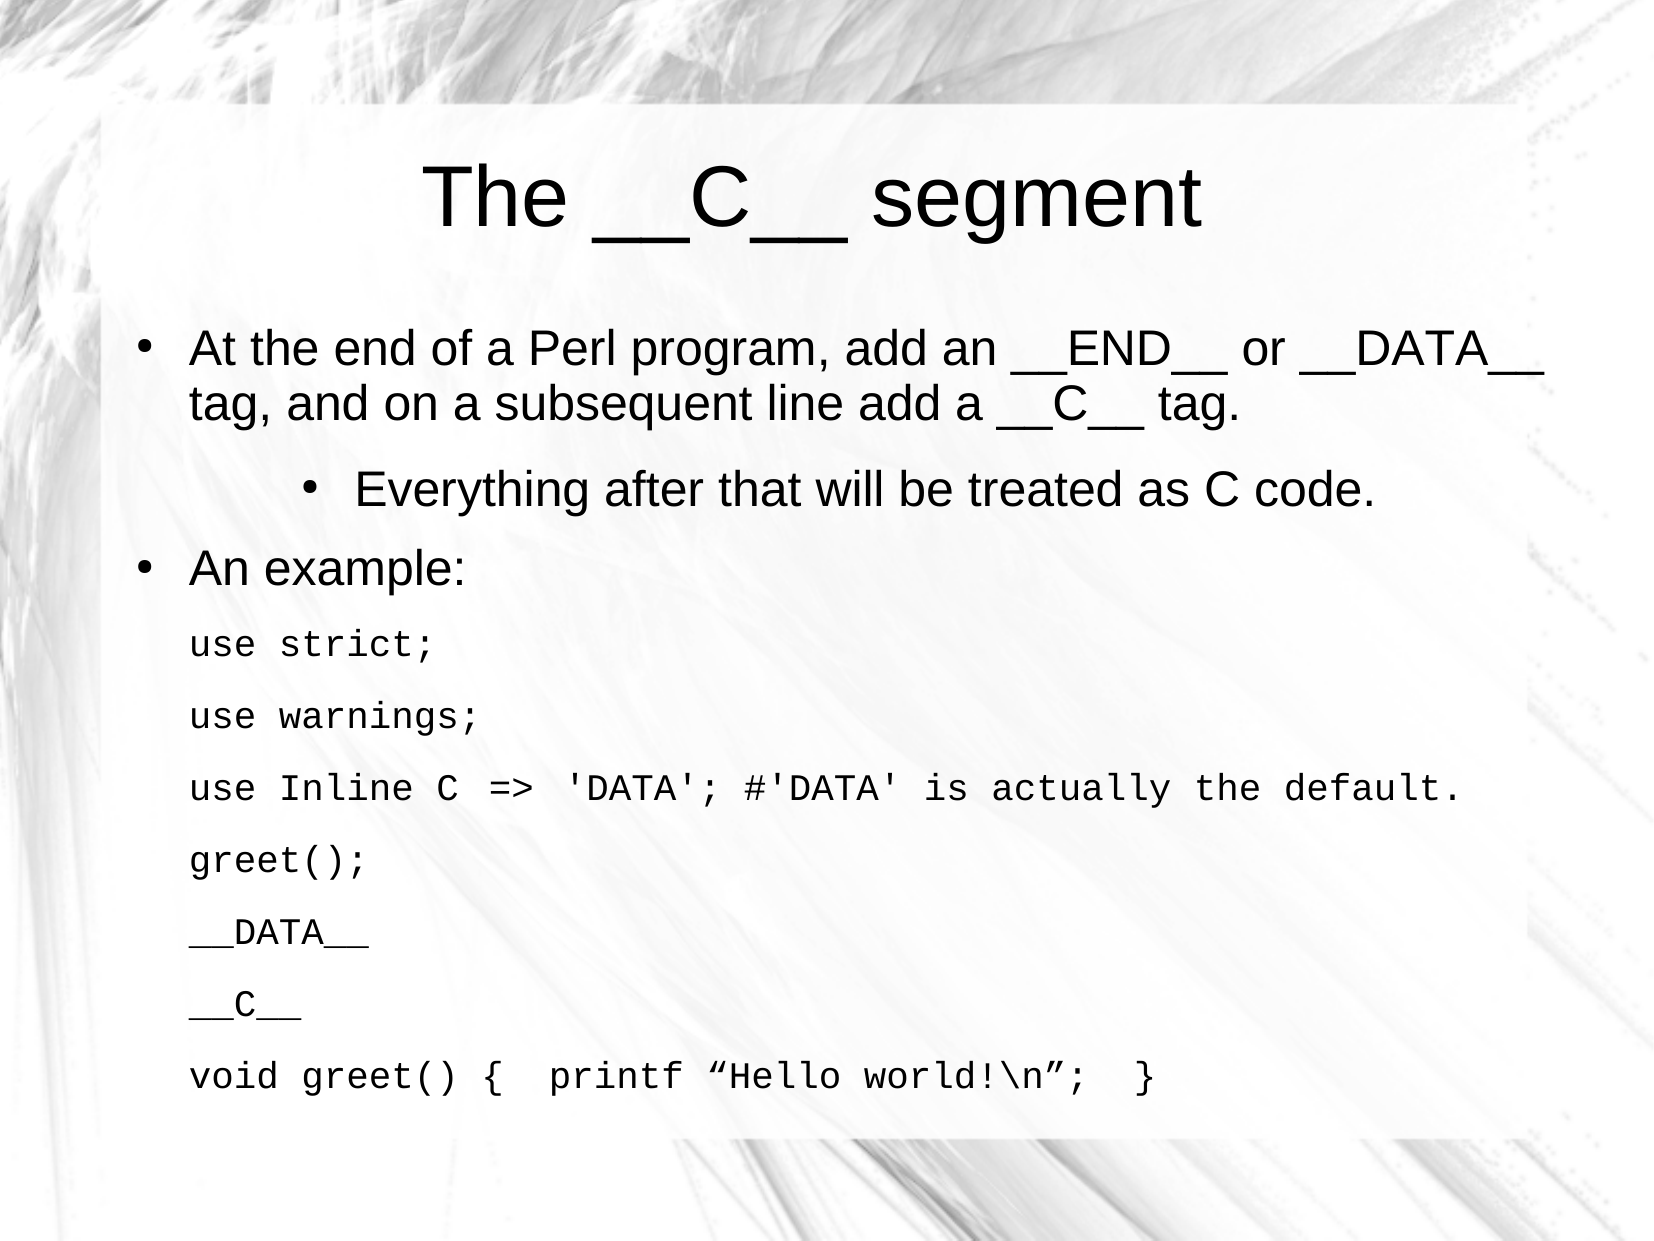

# The __C__ segment
At the end of a Perl program, add an __END__ or __DATA__ tag, and on a subsequent line add a __C__ tag.
Everything after that will be treated as C code.
An example:
use strict;
use warnings;
use Inline C	=>	'DATA'; #'DATA' is actually the default.
greet();
__DATA__
__C__
void greet() { printf “Hello world!\n”; }